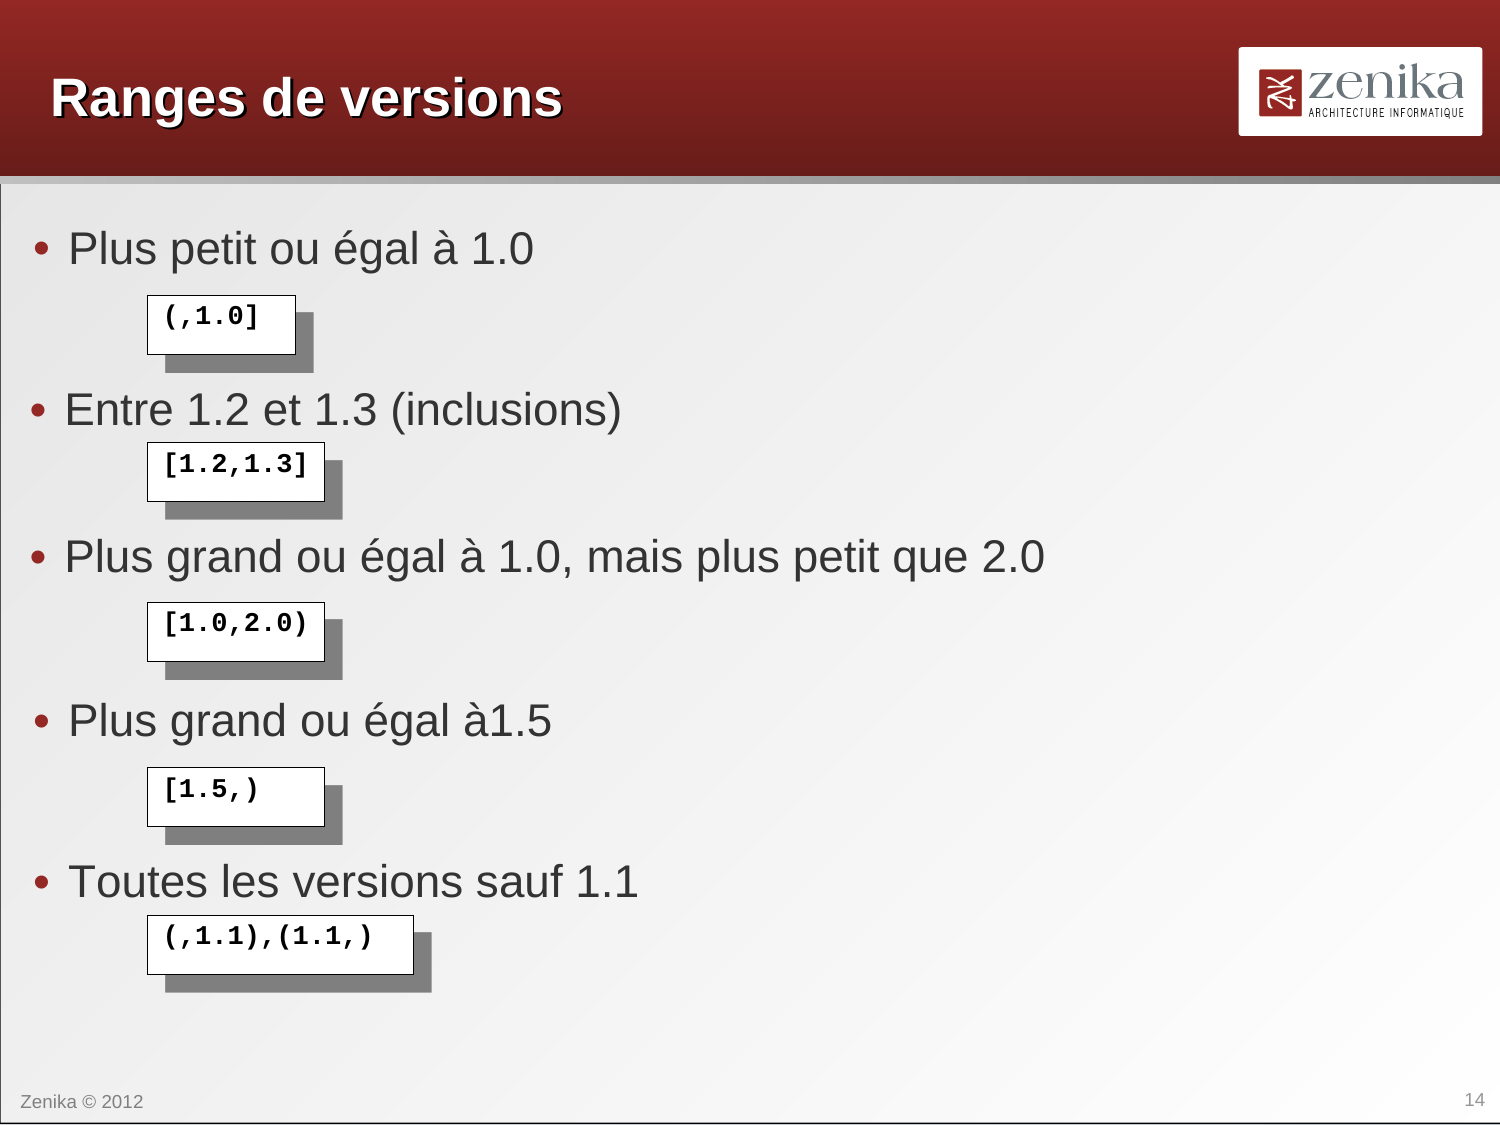

# Ranges de versions
Plus petit ou égal à 1.0
(,1.0]
Entre 1.2 et 1.3 (inclusions)
[1.2,1.3]
Plus grand ou égal à 1.0, mais plus petit que 2.0
[1.0,2.0)
Plus grand ou égal à1.5
[1.5,)
Toutes les versions sauf 1.1
(,1.1),(1.1,)